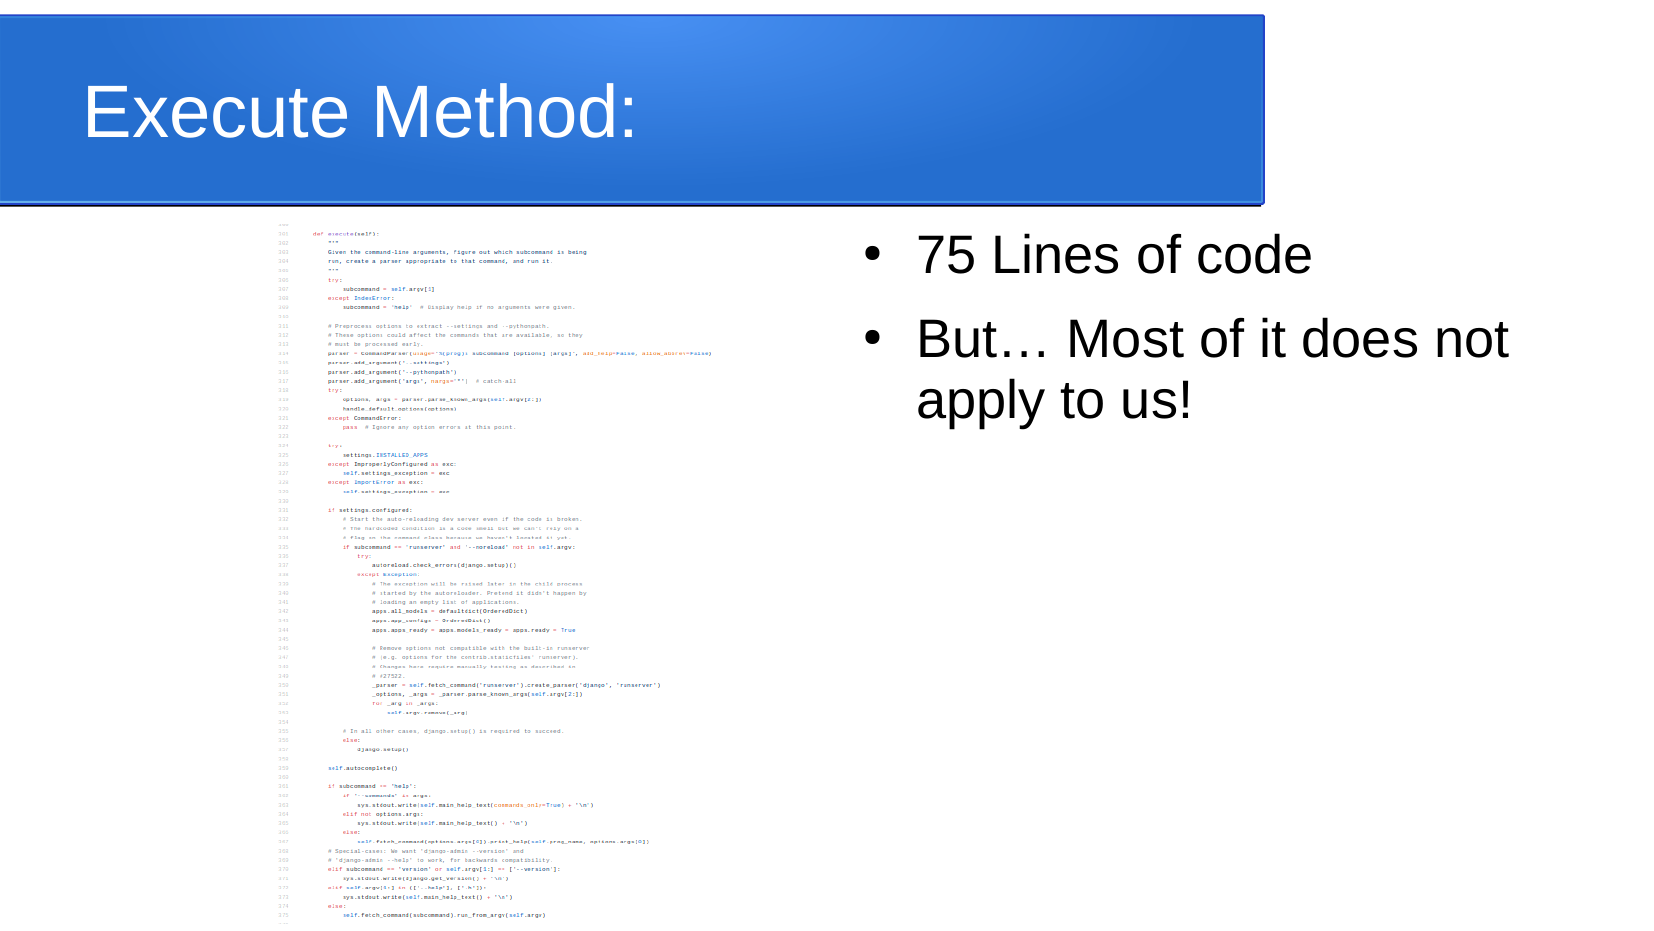

# Execute Method:
75 Lines of code
But… Most of it does not apply to us!